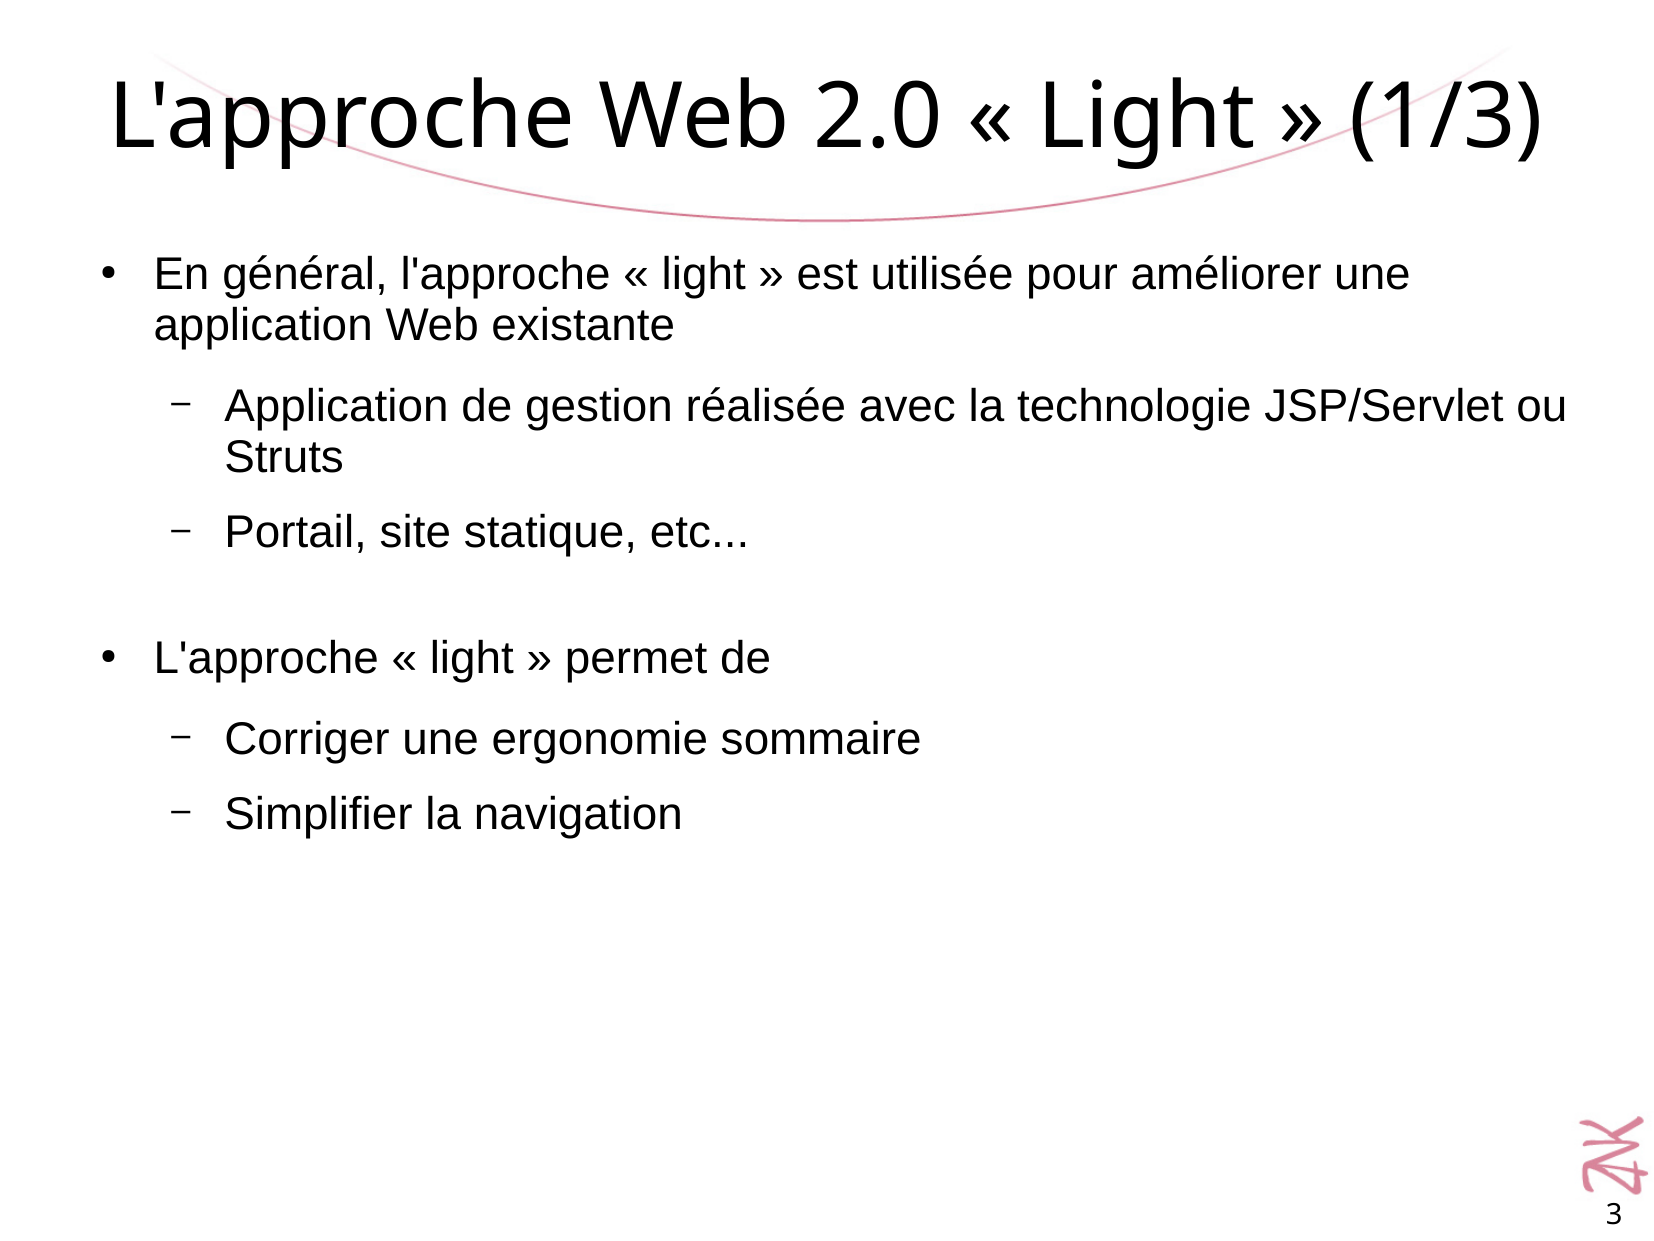

# L'approche Web 2.0 « Light » (1/3)
En général, l'approche « light » est utilisée pour améliorer une application Web existante
Application de gestion réalisée avec la technologie JSP/Servlet ou Struts
Portail, site statique, etc...
L'approche « light » permet de
Corriger une ergonomie sommaire
Simplifier la navigation
3